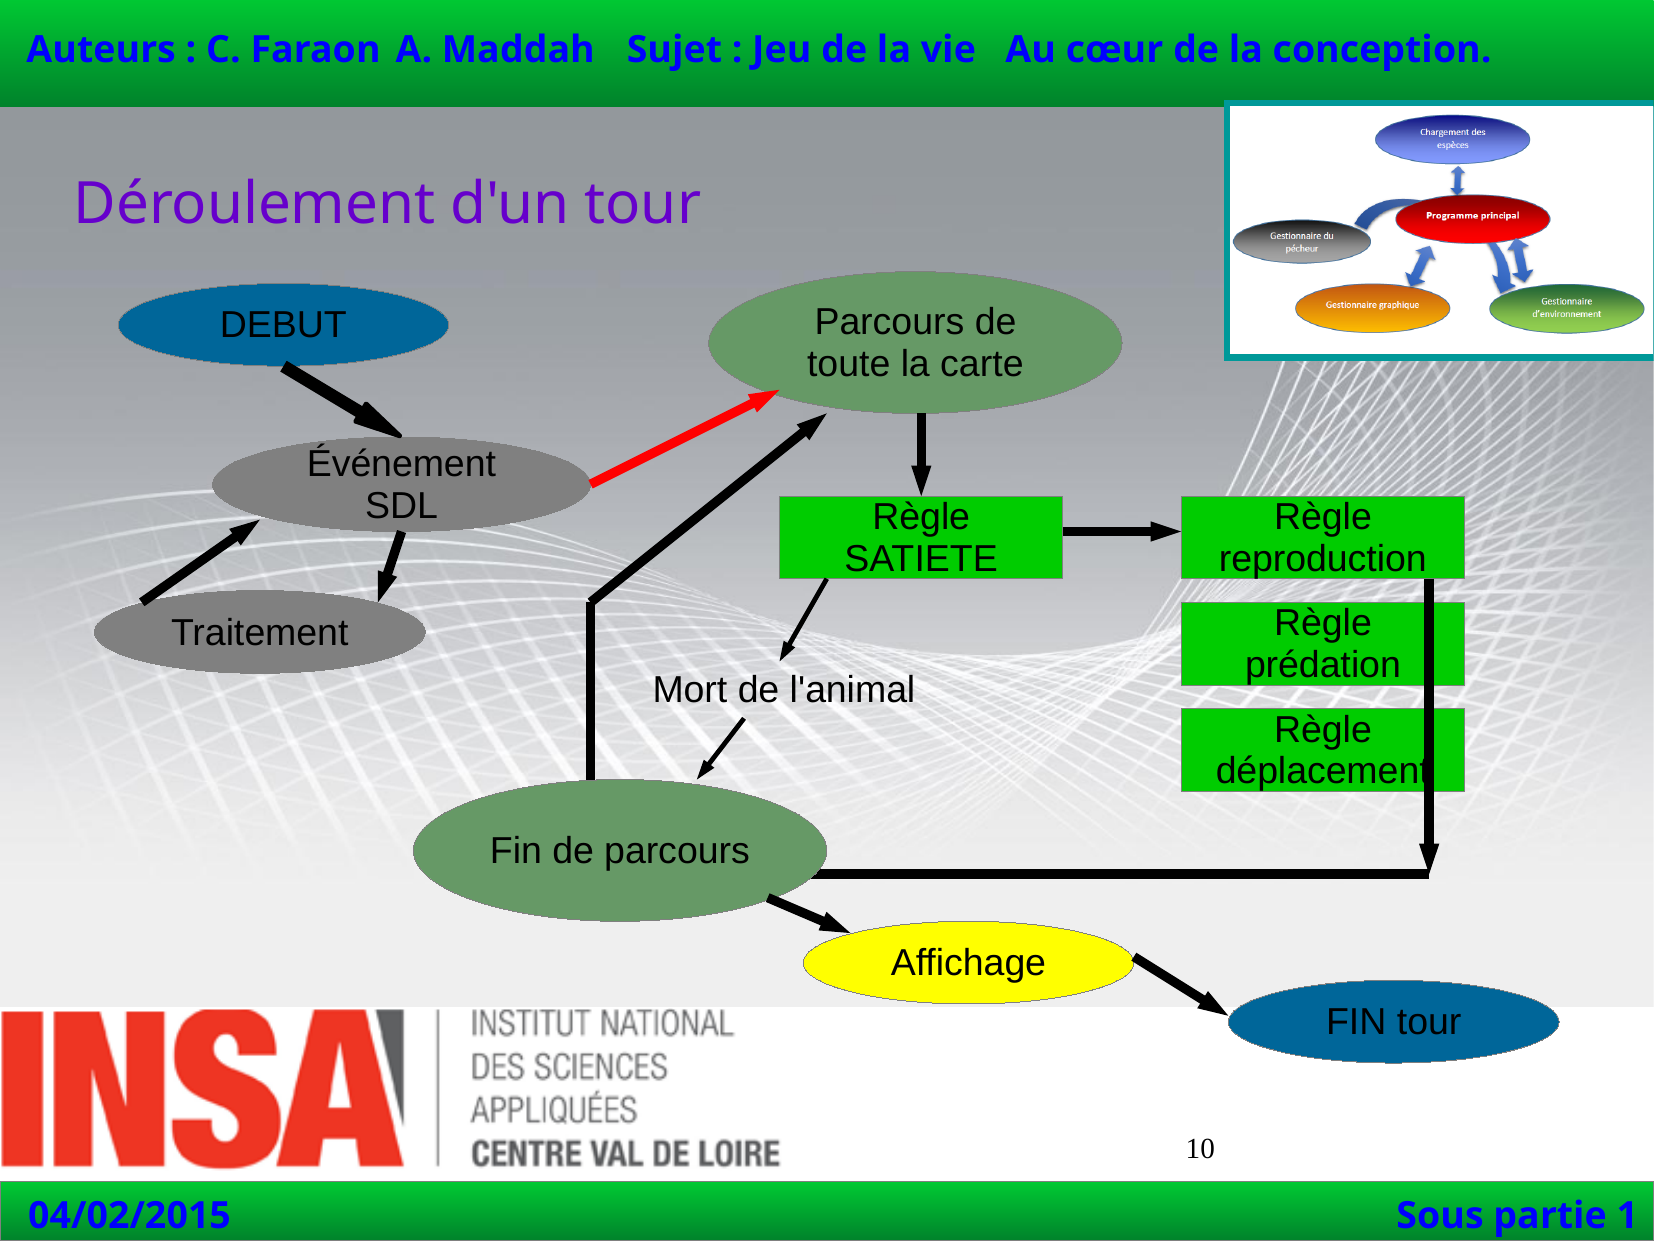

#
Auteurs : C. Faraon	A. Maddah 	 Sujet : Jeu de la vie	 Au cœur de la conception.
Déroulement d'un tour
Parcours de toute la carte
DEBUT
Événement SDL
Règle SATIETE
Règle reproduction
Traitement
Règle prédation
Mort de l'animal
Règle déplacement
Fin de parcours
Affichage
FIN tour
04/02/2015
Sous partie 1